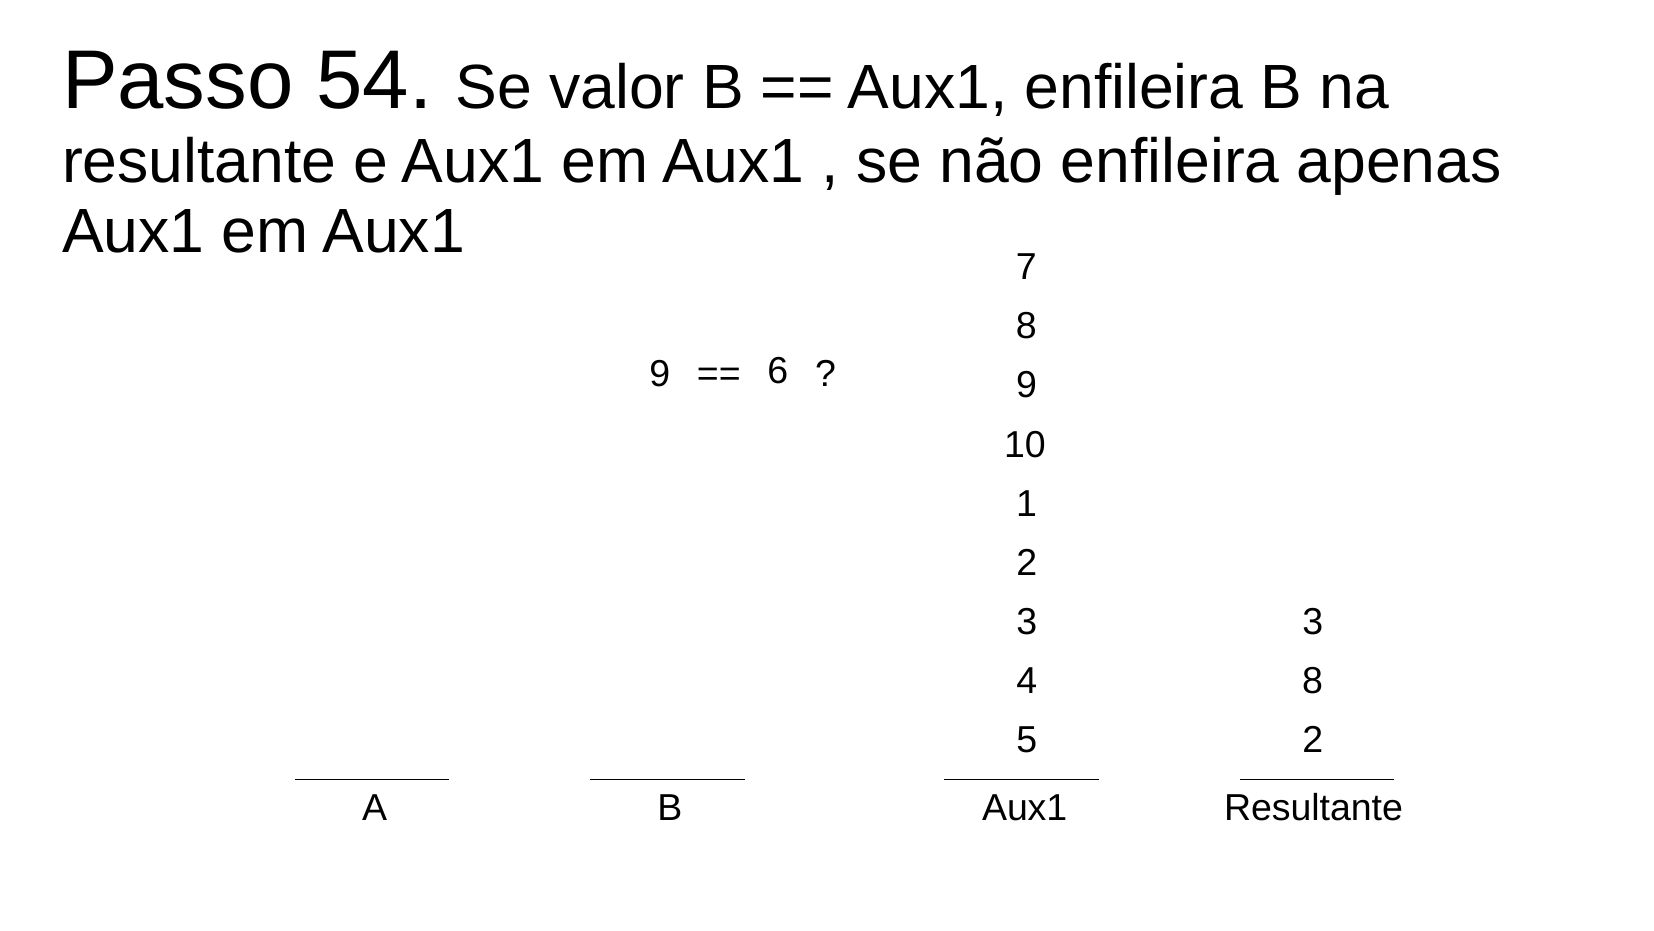

Passo 54. Se valor B == Aux1, enfileira B na resultante e Aux1 em Aux1 , se não enfileira apenas Aux1 em Aux1
7
8
6
9
==
?
9
10
1
2
3
3
4
8
5
2
A
B
Aux1
Resultante